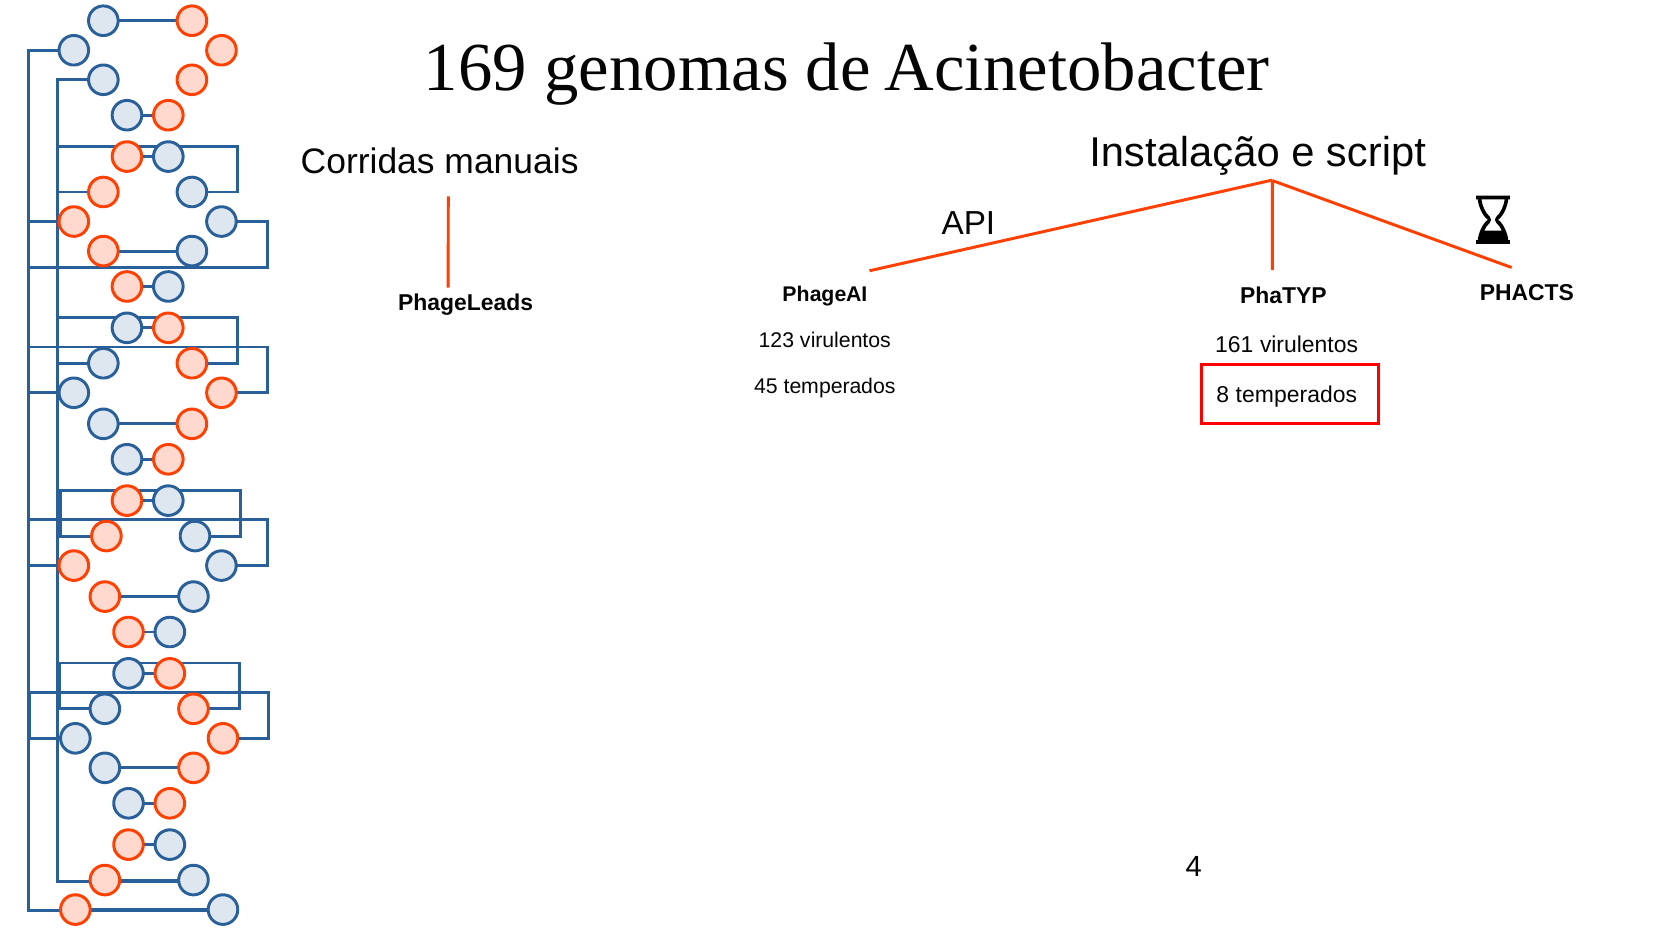

# 169 genomas de Acinetobacter
Instalação e script
Corridas manuais
API
PHACTS
PhageAI
123 virulentos
45 temperados
PhaTYP
 161 virulentos
 8 temperados
PhageLeads